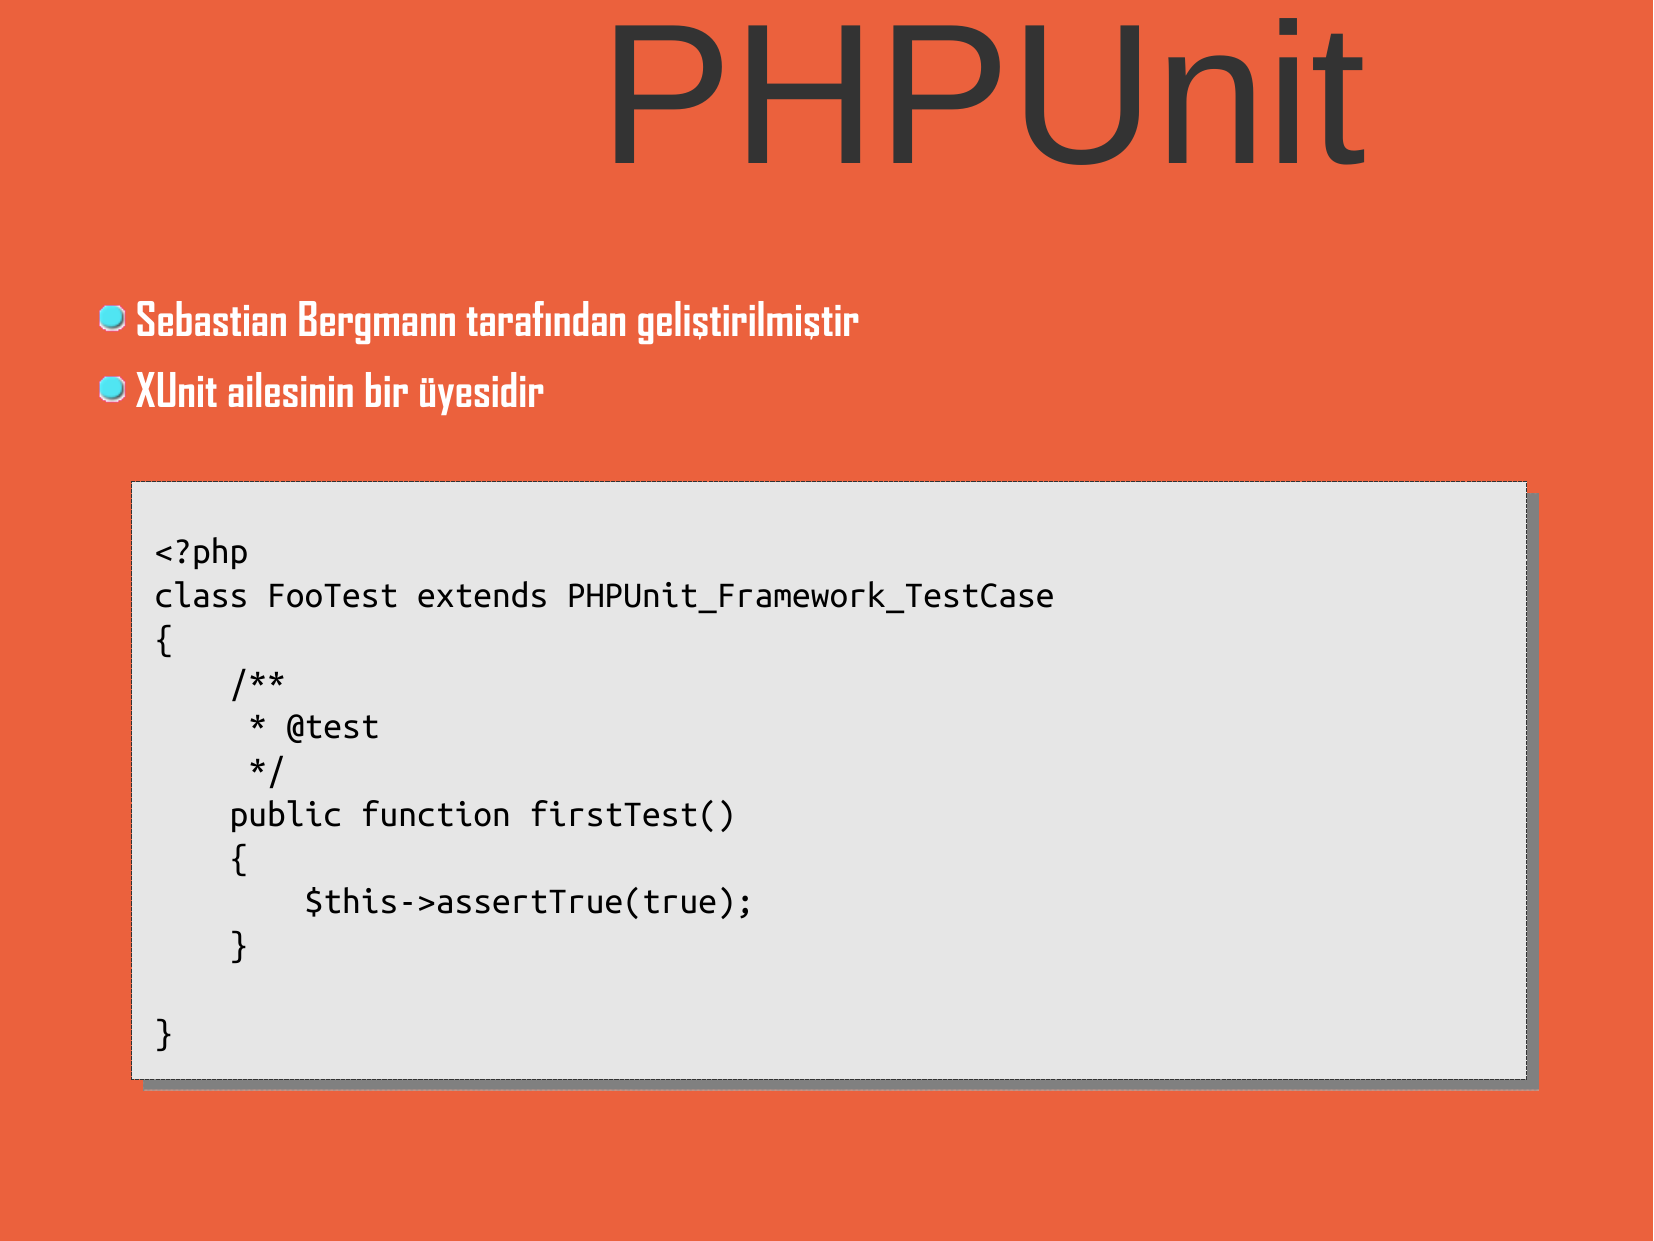

PHPUnit
 Sebastian Bergmann tarafından geliştirilmiştir
 XUnit ailesinin bir üyesidir
<?php
class FooTest extends PHPUnit_Framework_TestCase
{
 /**
 * @test
 */
 public function firstTest()
 {
 $this->assertTrue(true);
 }
}